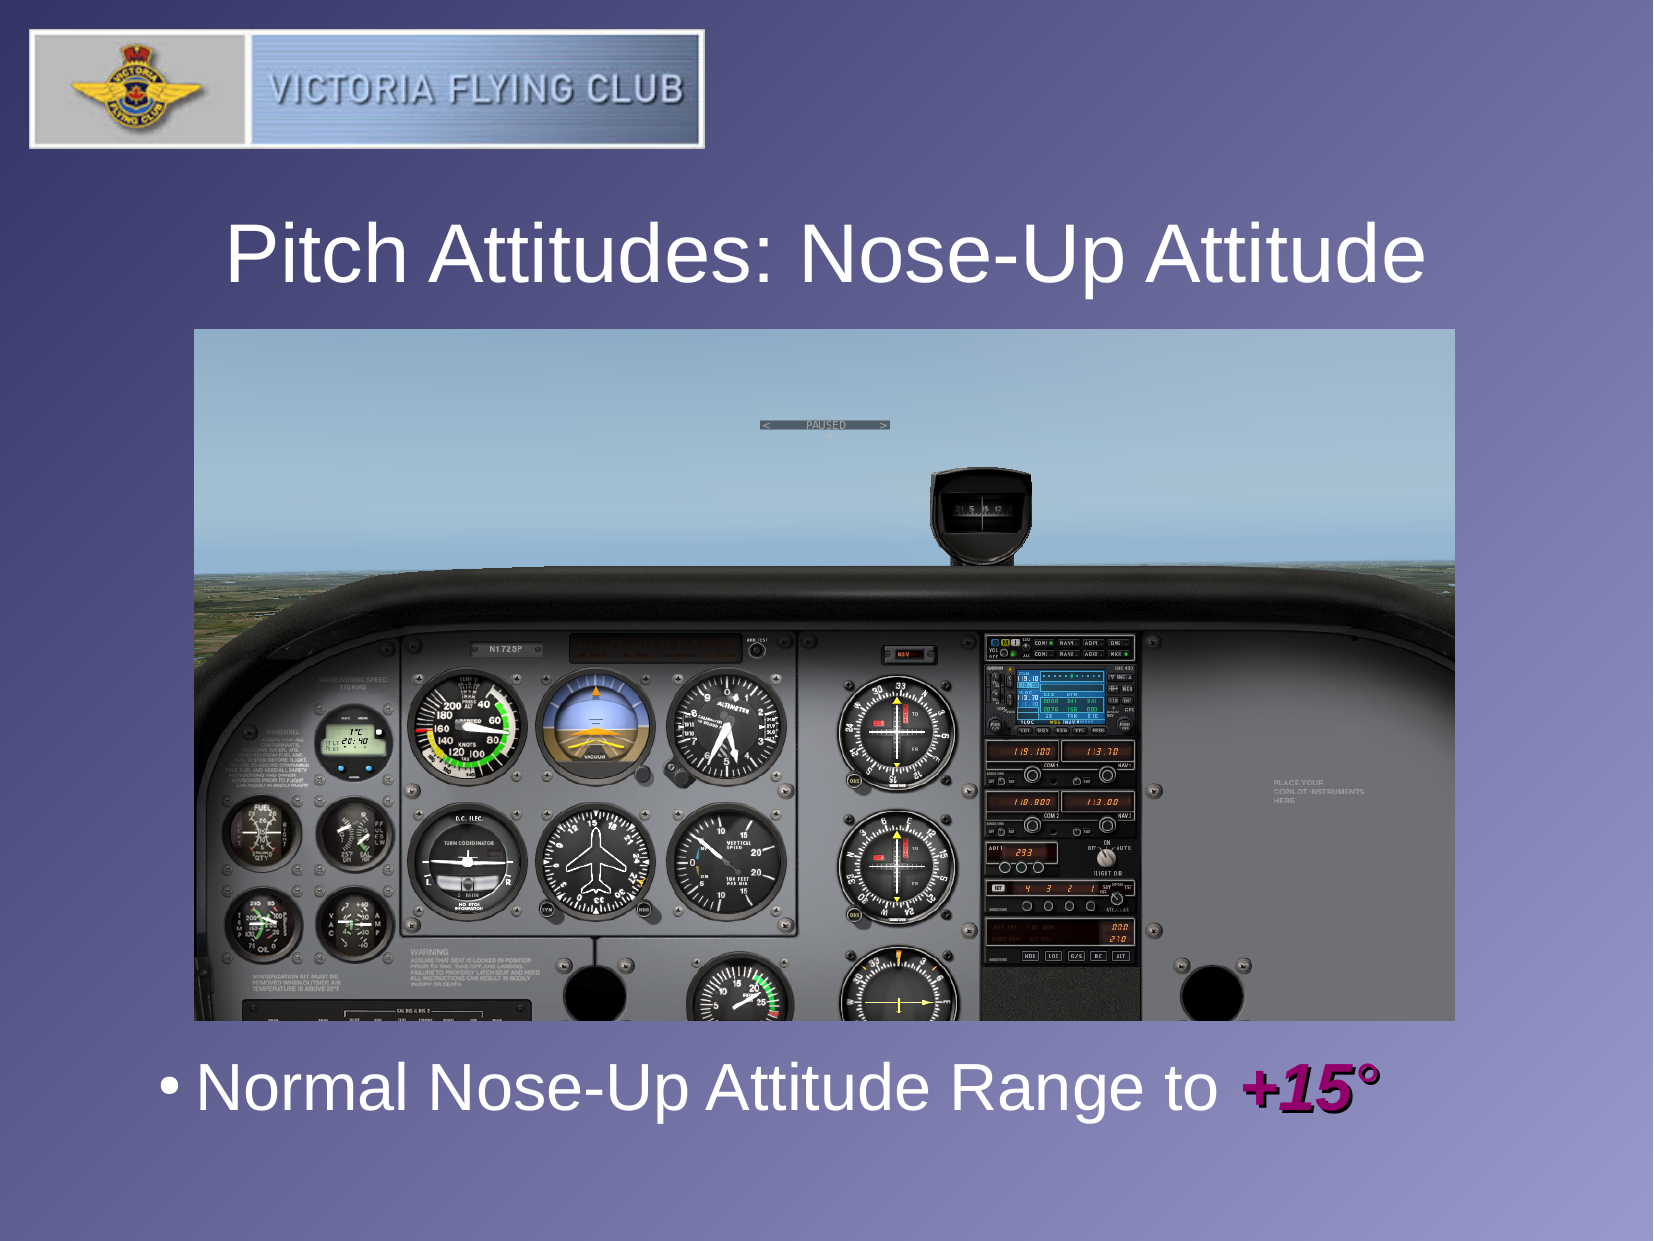

# Pitch Attitudes: Nose-Up Attitude
Normal Nose-Up Attitude Range to +15°